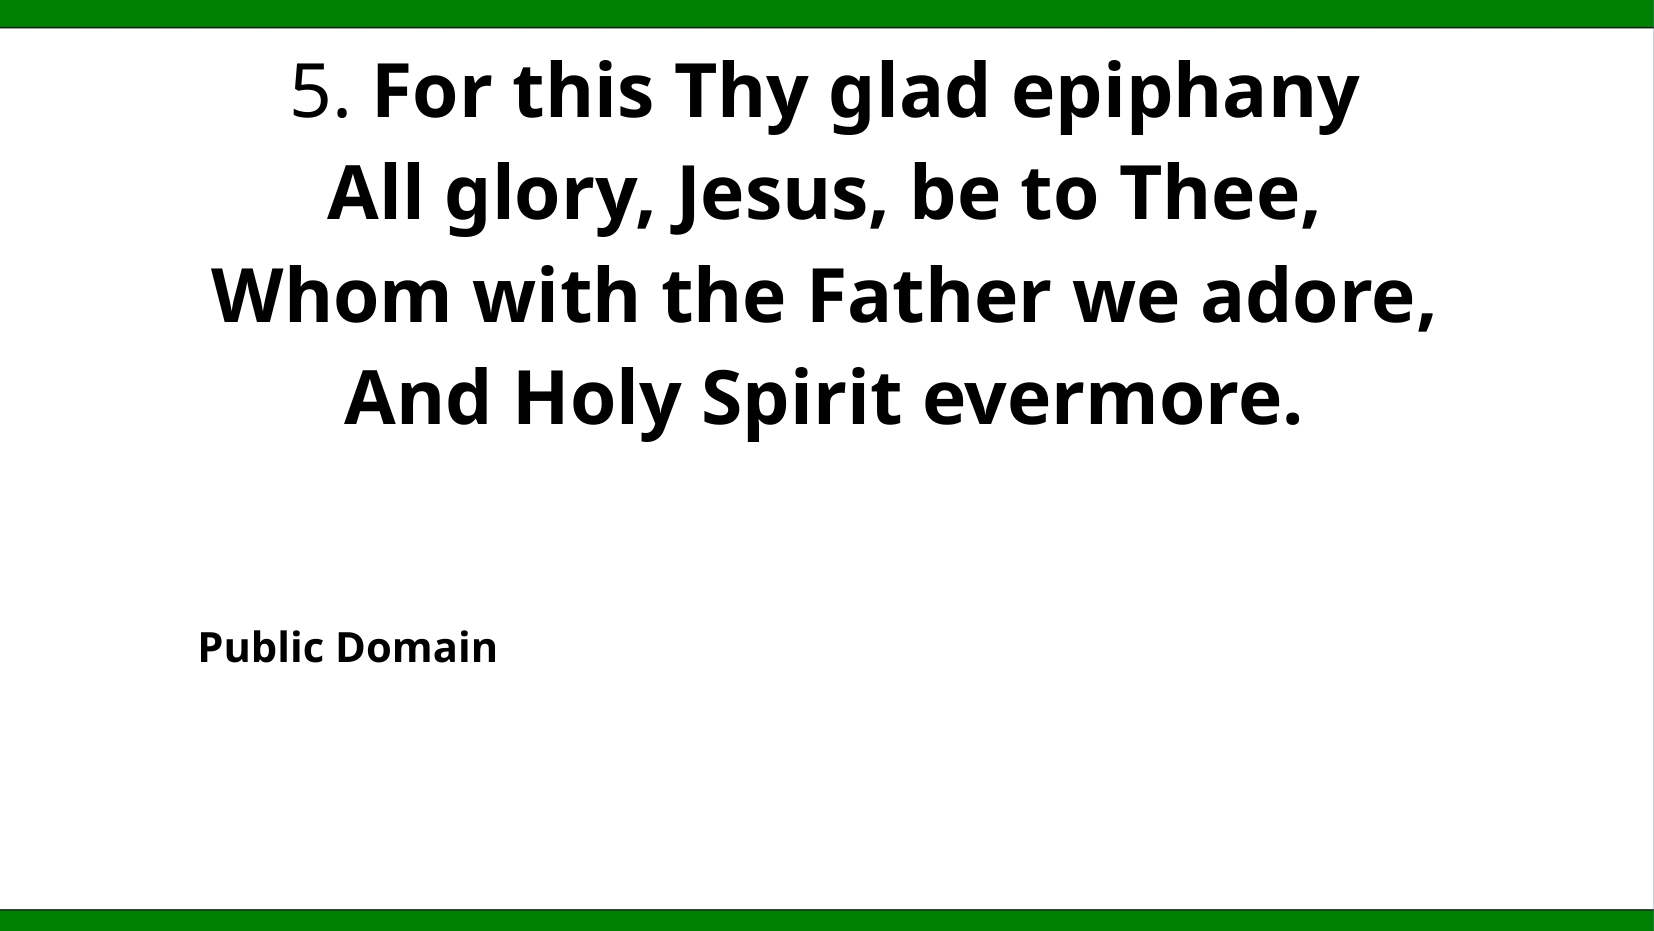

5. For this Thy glad epiphany
All glory, Jesus, be to Thee,
Whom with the Father we adore,
And Holy Spirit evermore.
 Public Domain